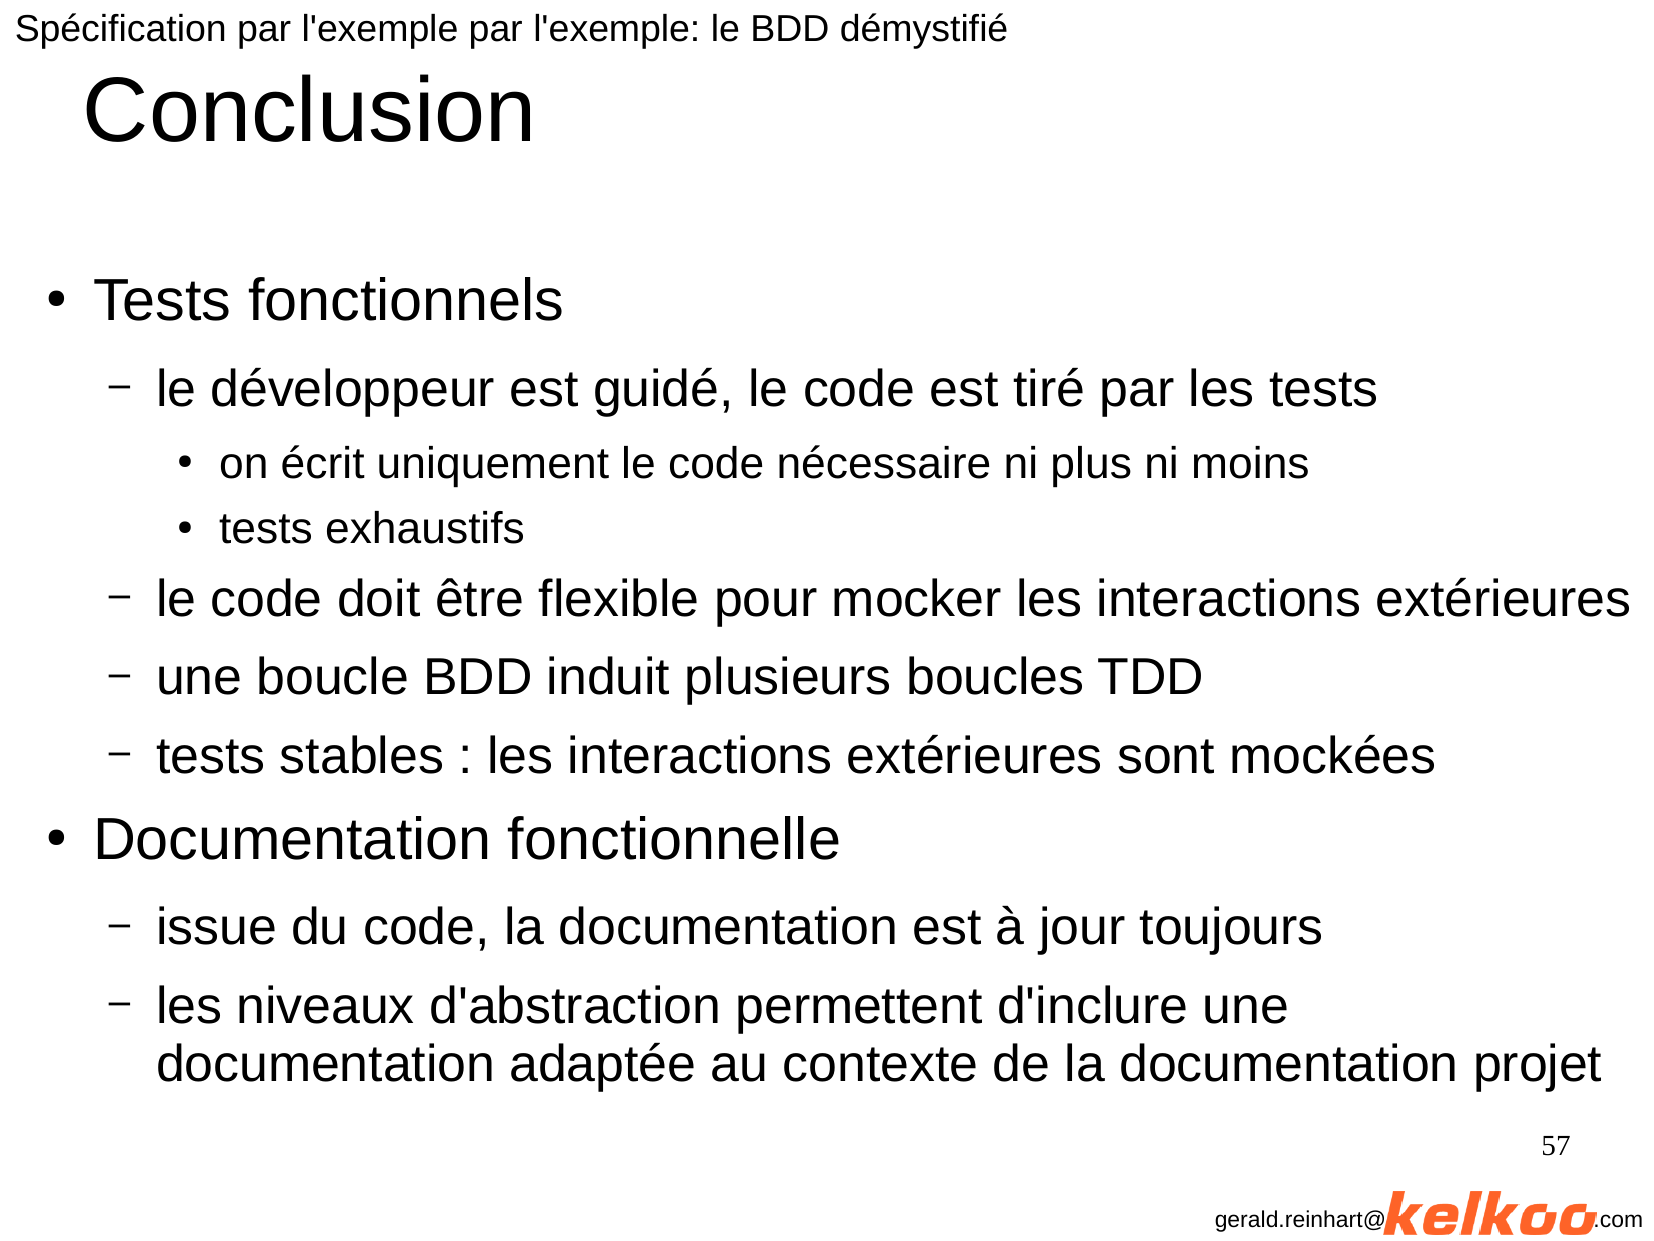

Spécification par l'exemple par l'exemple: le BDD démystifié
Conclusion
# Tests fonctionnels
le développeur est guidé, le code est tiré par les tests
on écrit uniquement le code nécessaire ni plus ni moins
tests exhaustifs
le code doit être flexible pour mocker les interactions extérieures
une boucle BDD induit plusieurs boucles TDD
tests stables : les interactions extérieures sont mockées
Documentation fonctionnelle
issue du code, la documentation est à jour toujours
les niveaux d'abstraction permettent d'inclure une documentation adaptée au contexte de la documentation projet
57
 gerald.reinhart@ .com